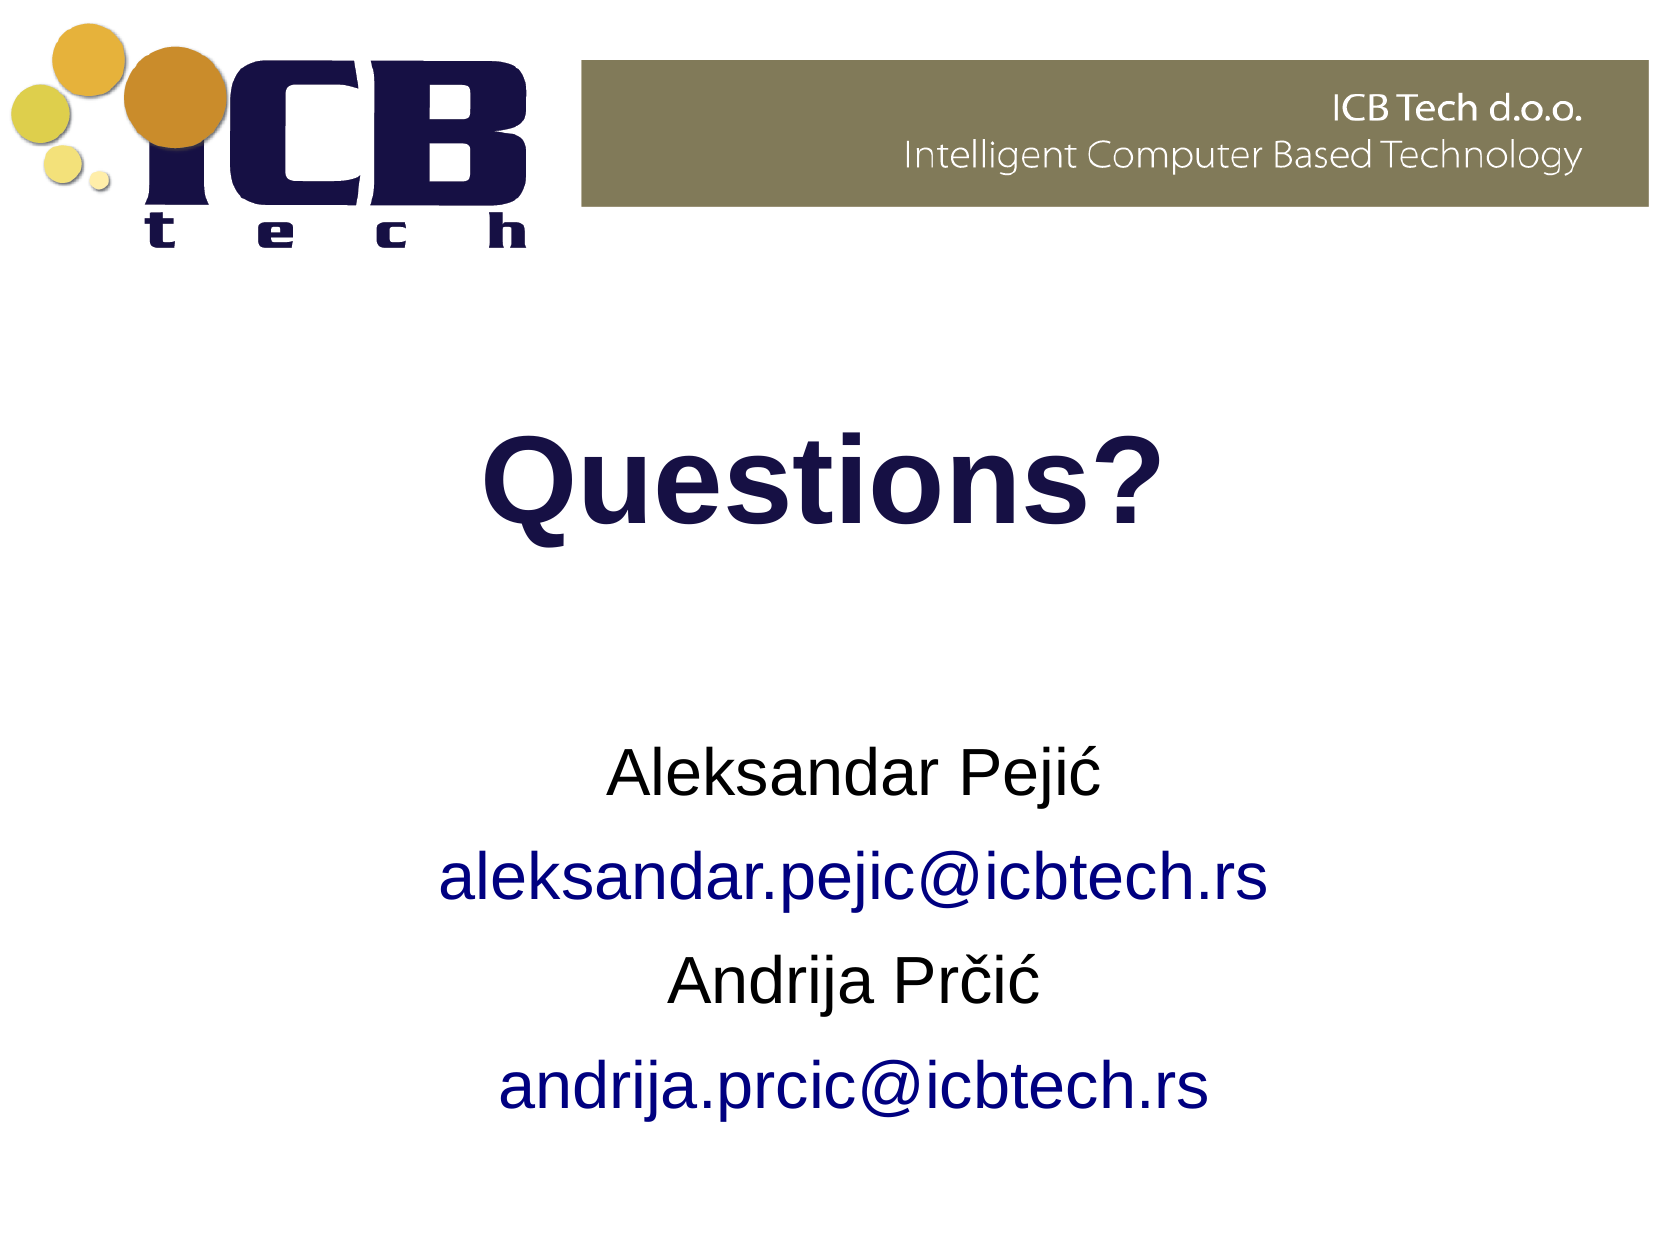

# Questions?
Aleksandar Pejić
aleksandar.pejic@icbtech.rs
Andrija Prčić
andrija.prcic@icbtech.rs